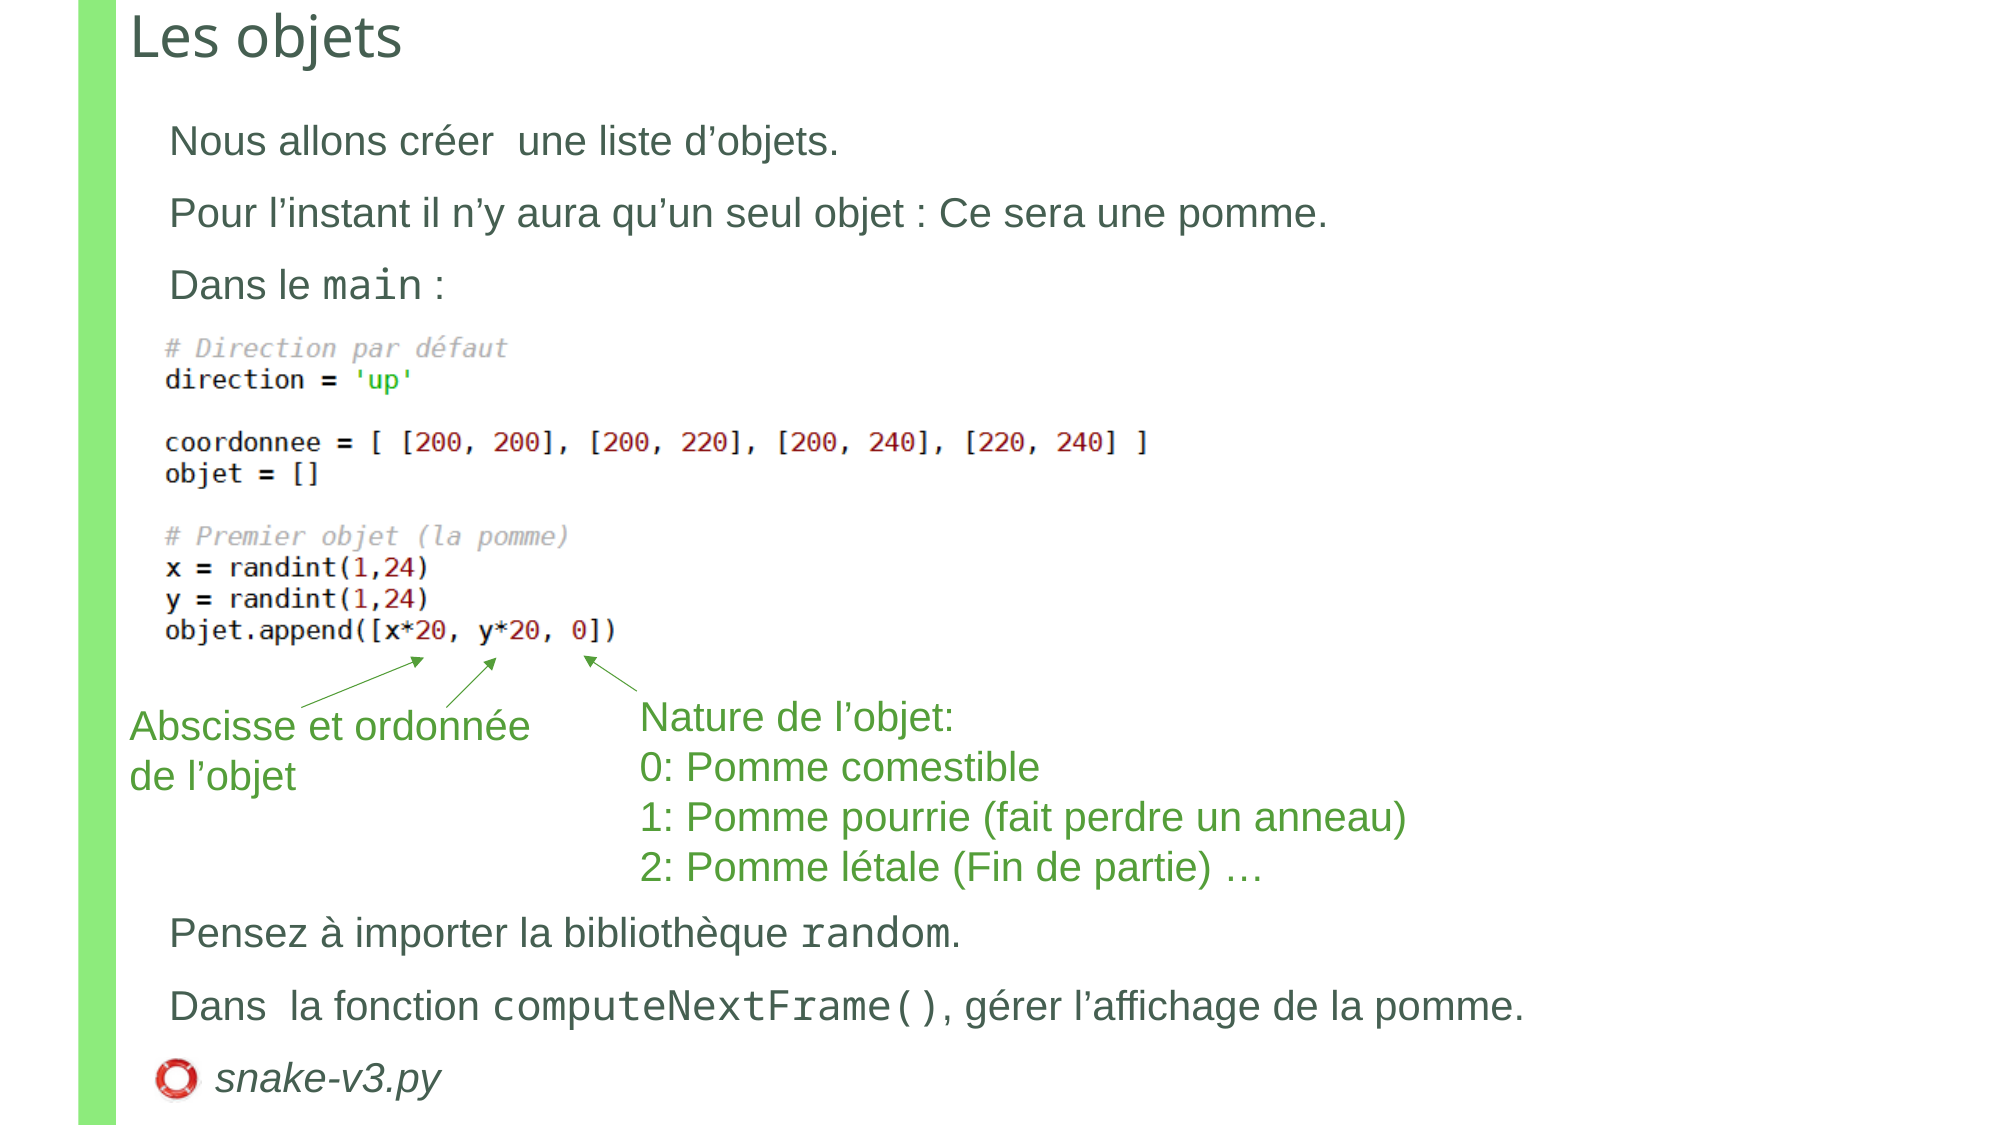

# Les objets
Nous allons créer une liste d’objets.
Pour l’instant il n’y aura qu’un seul objet : Ce sera une pomme.
Dans le main :
Pensez à importer la bibliothèque random.
Dans la fonction computeNextFrame(), gérer l’affichage de la pomme.
 snake-v3.py
Nature de l’objet:
0: Pomme comestible
1: Pomme pourrie (fait perdre un anneau)
2: Pomme létale (Fin de partie) …
Abscisse et ordonnée de l’objet